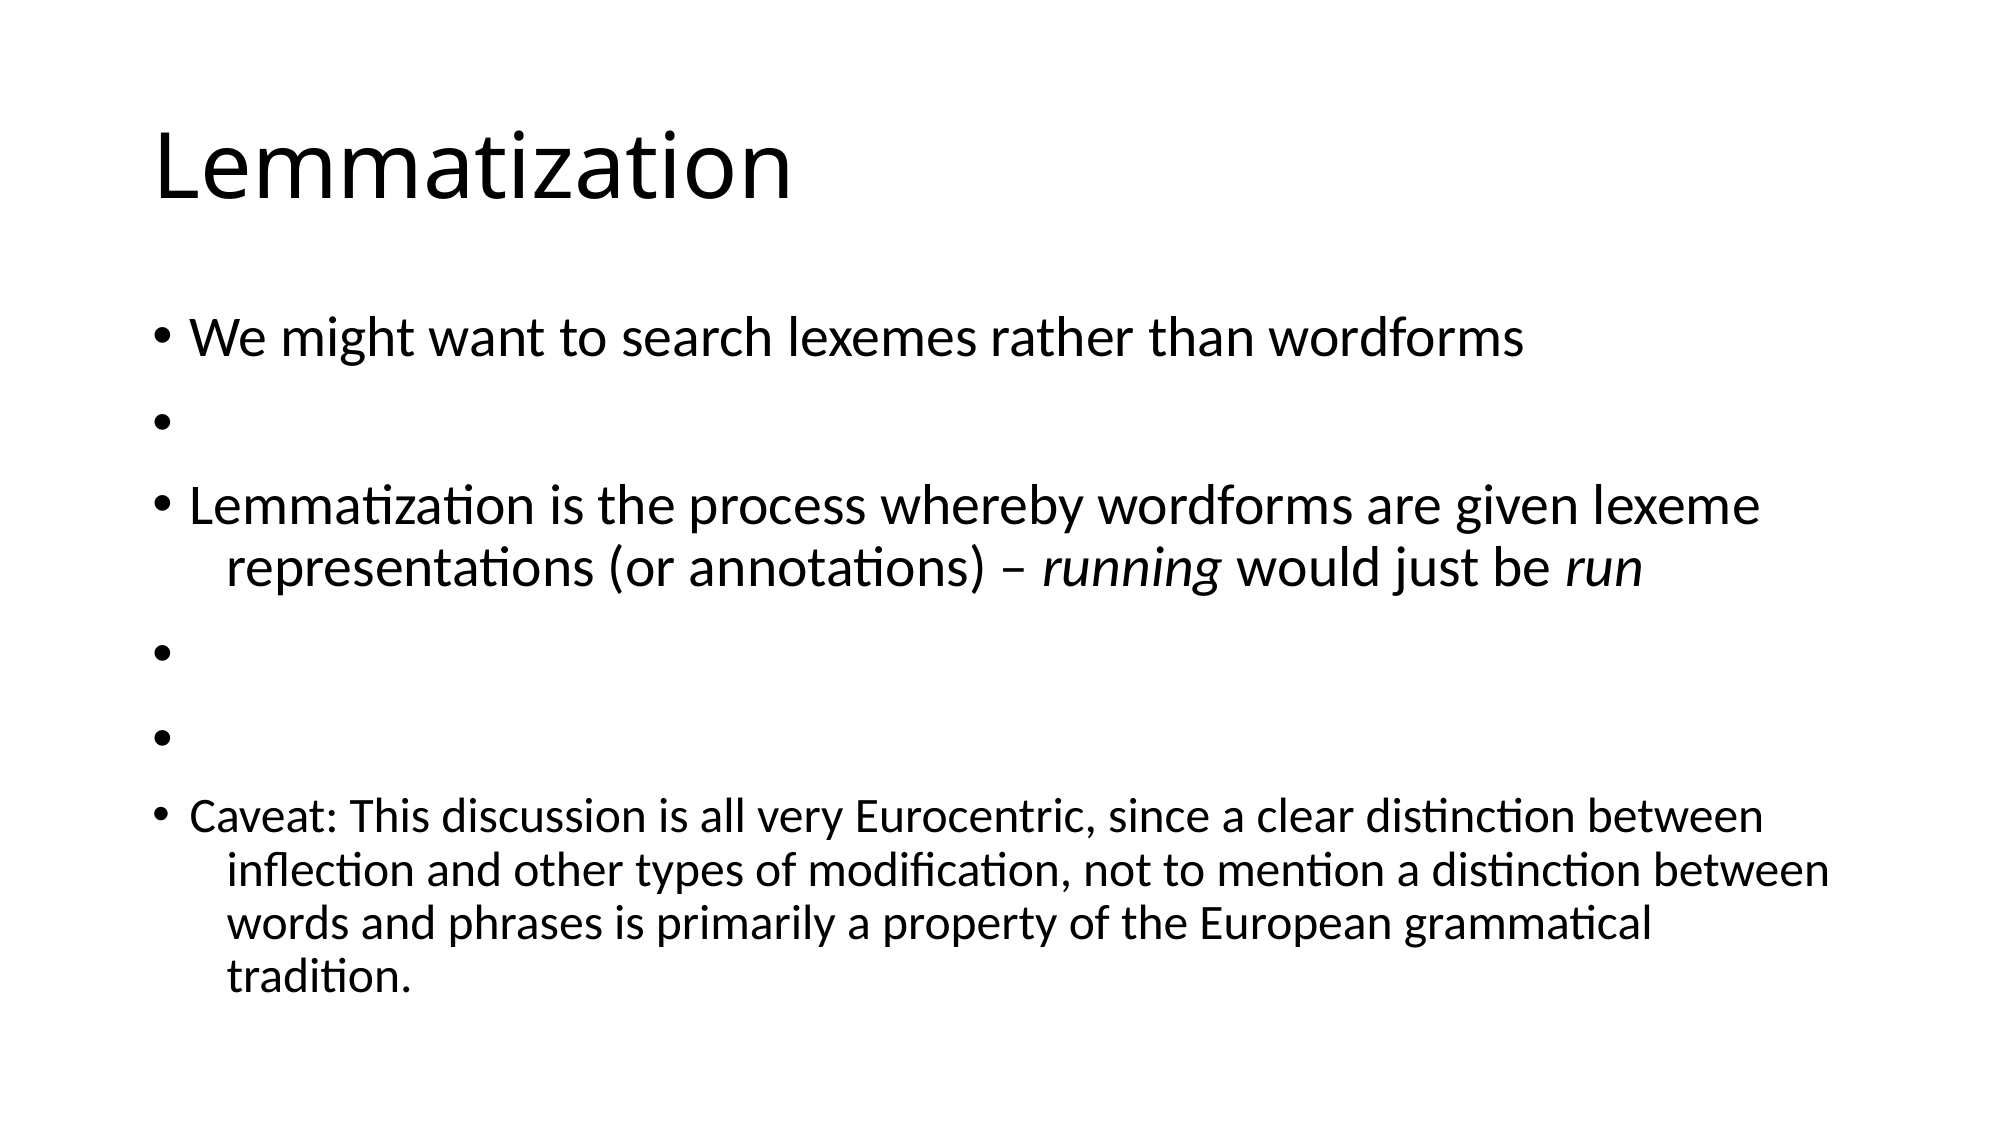

# Lemmatization
We might want to search lexemes rather than wordforms
Lemmatization is the process whereby wordforms are given lexeme representations (or annotations) – running would just be run
Caveat: This discussion is all very Eurocentric, since a clear distinction between inflection and other types of modification, not to mention a distinction between words and phrases is primarily a property of the European grammatical tradition.